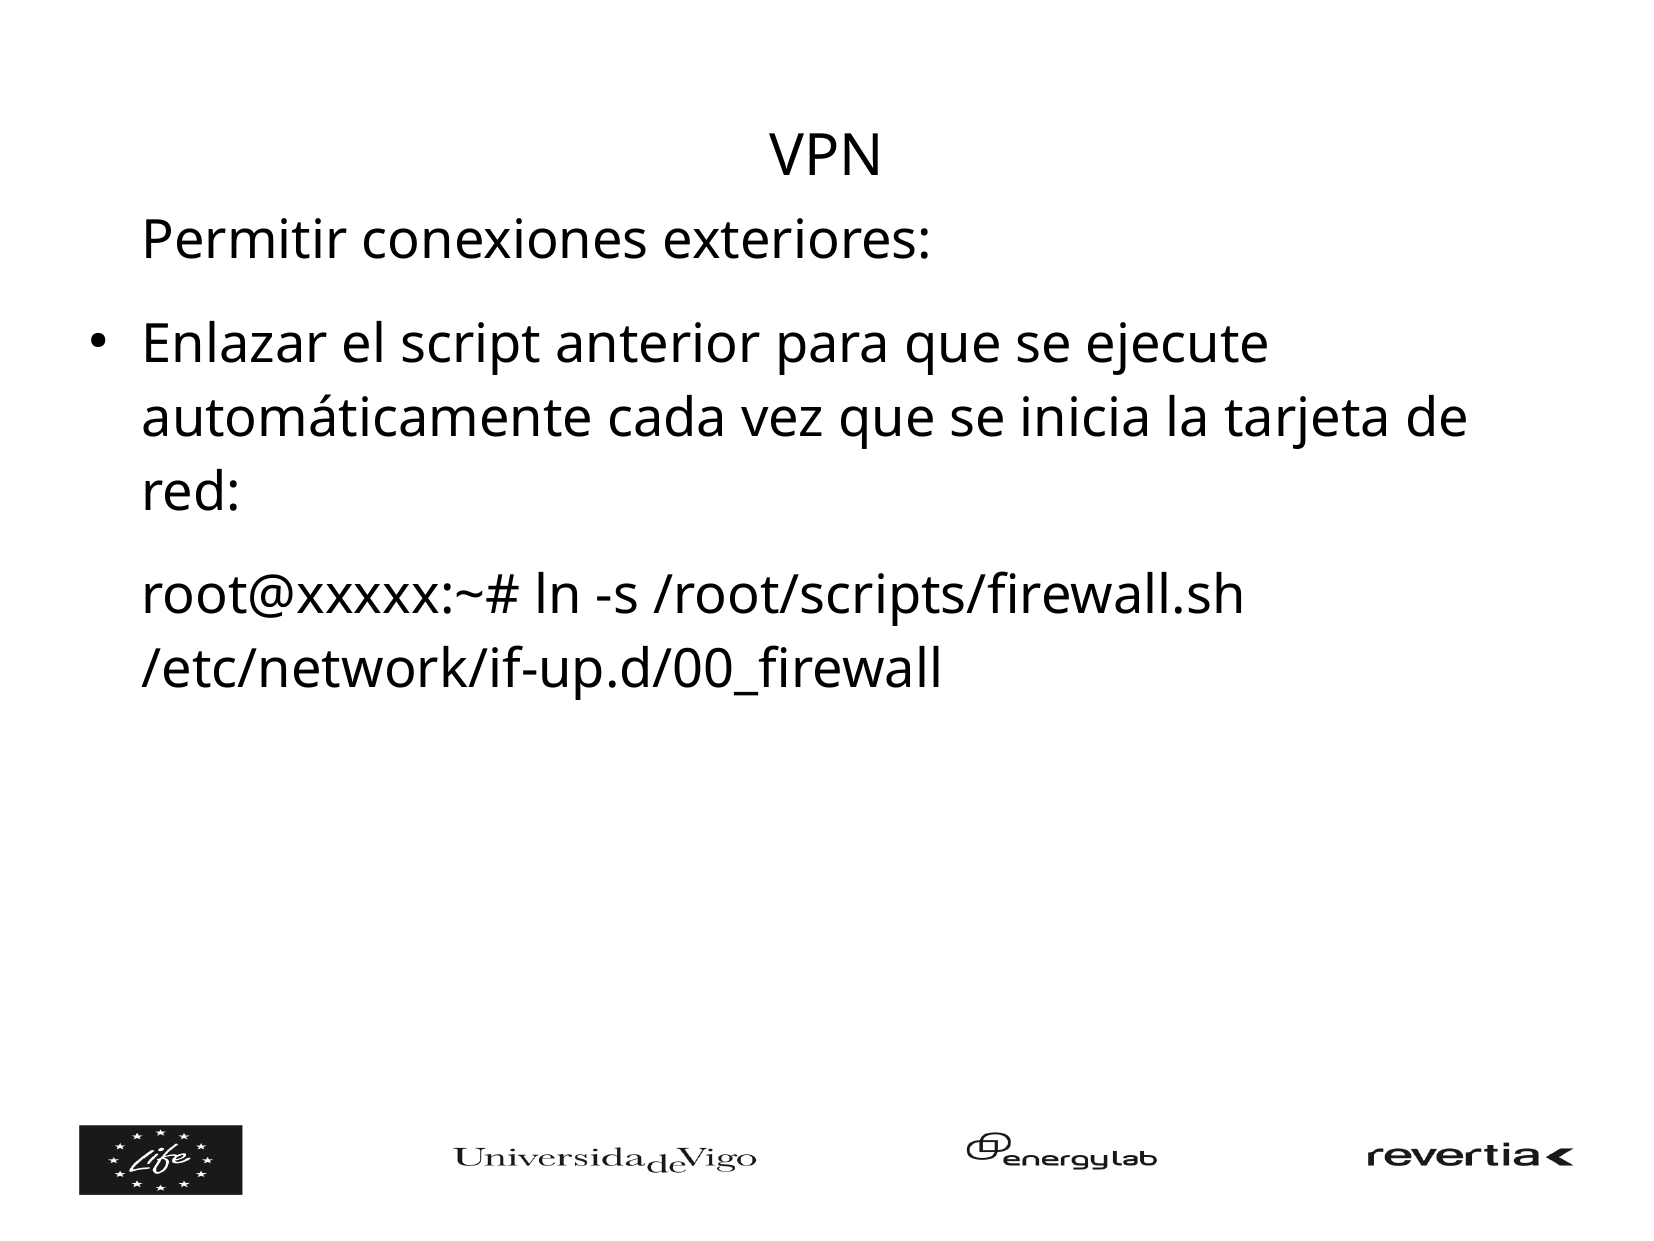

# VPN
Permitir conexiones exteriores:
Enlazar el script anterior para que se ejecute automáticamente cada vez que se inicia la tarjeta de red:
root@xxxxx:~# ln -s /root/scripts/firewall.sh /etc/network/if-up.d/00_firewall